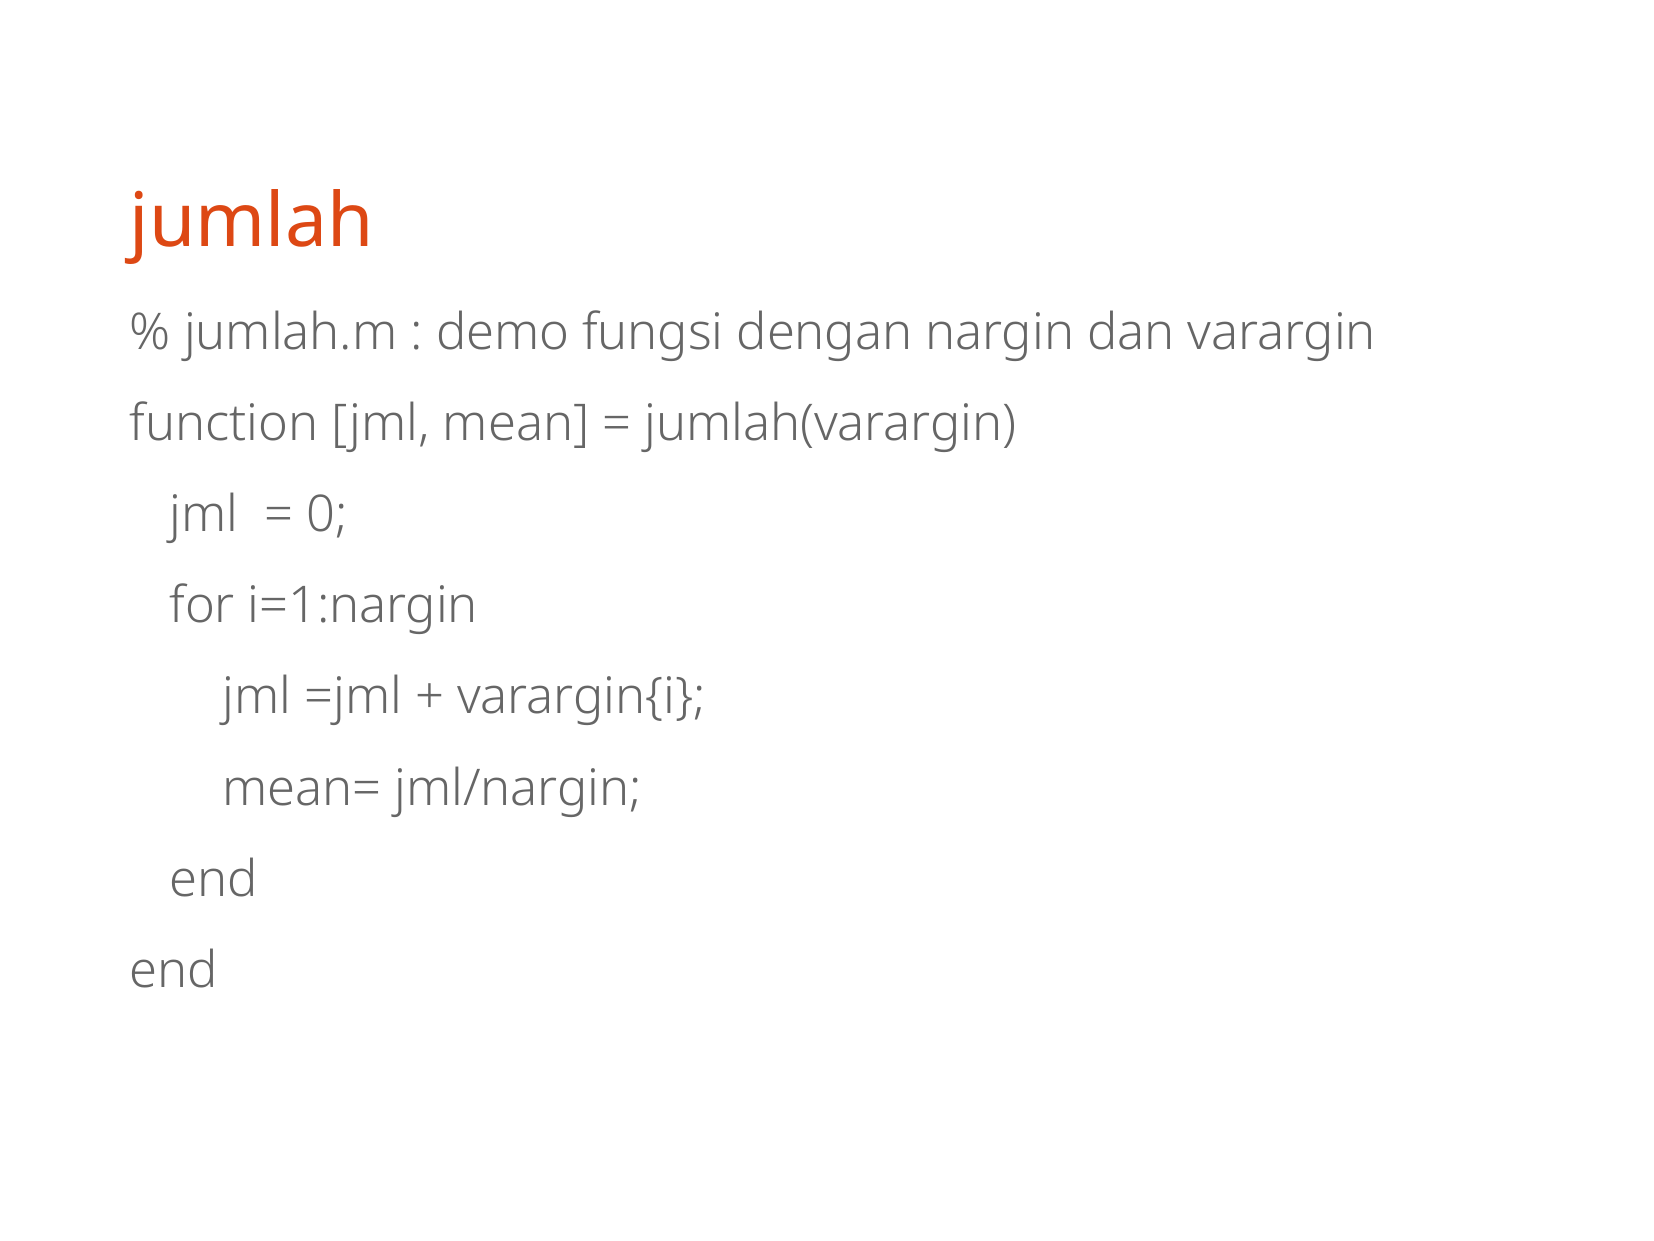

# jumlah
% jumlah.m : demo fungsi dengan nargin dan varargin
function [jml, mean] = jumlah(varargin)
 jml = 0;
 for i=1:nargin
 jml =jml + varargin{i};
 mean= jml/nargin;
 end
end